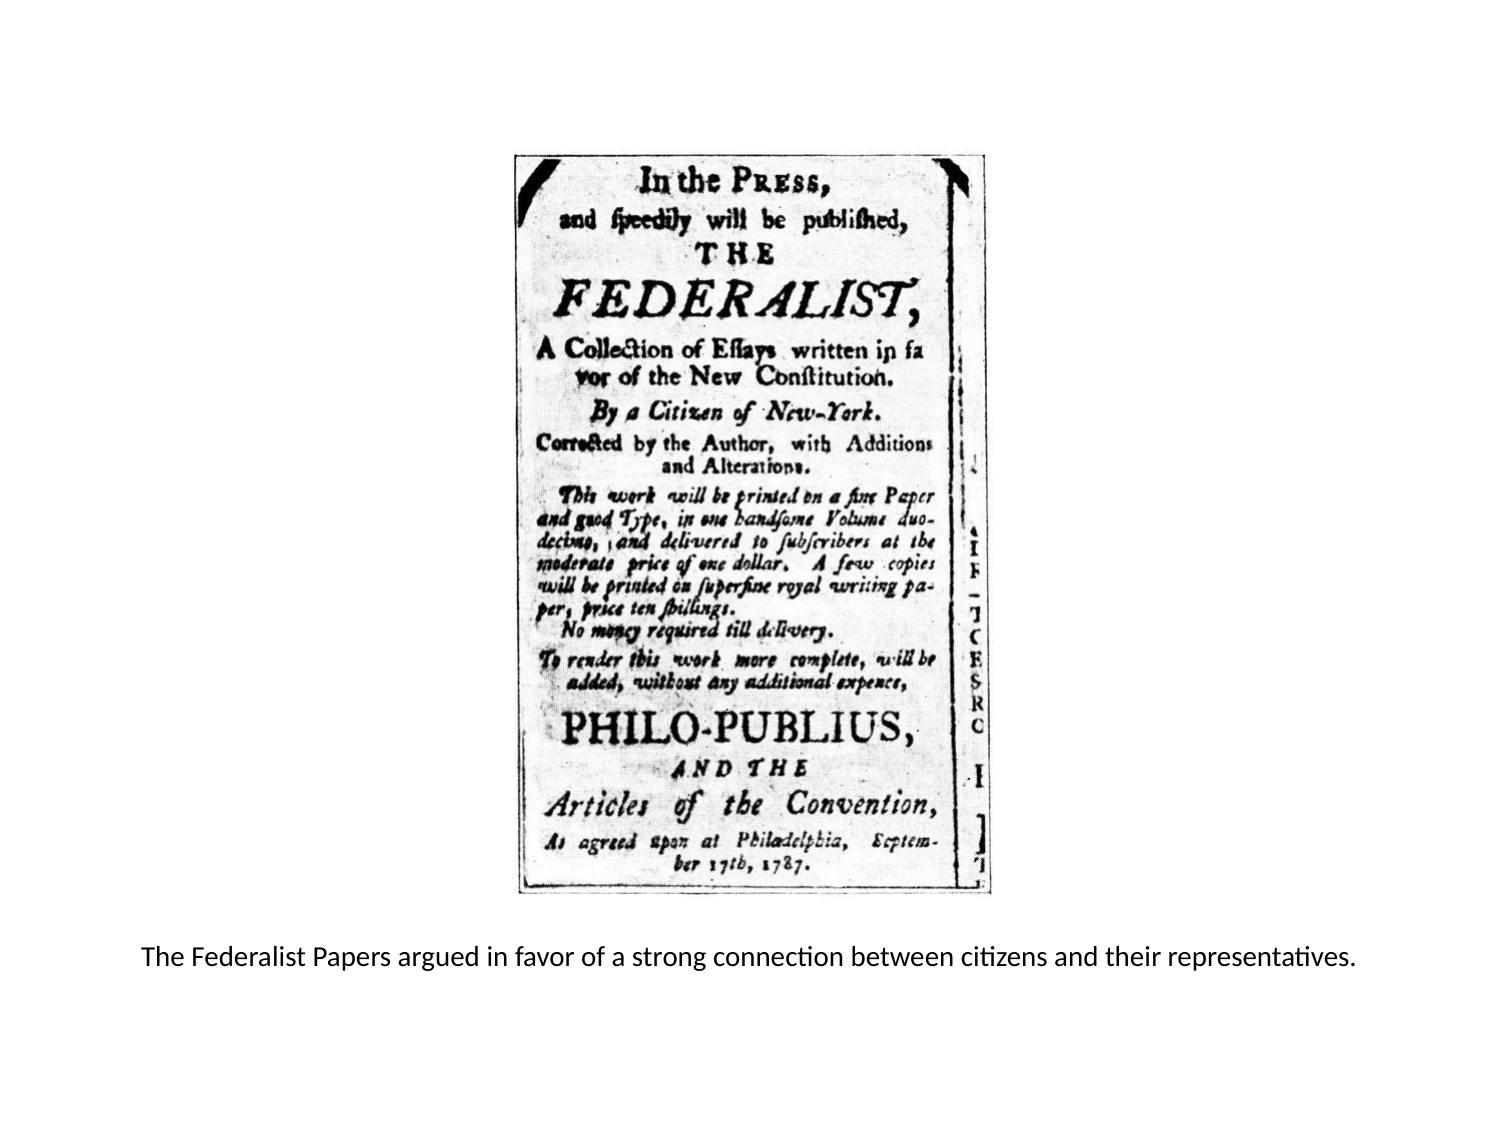

The Federalist Papers argued in favor of a strong connection between citizens and their representatives.